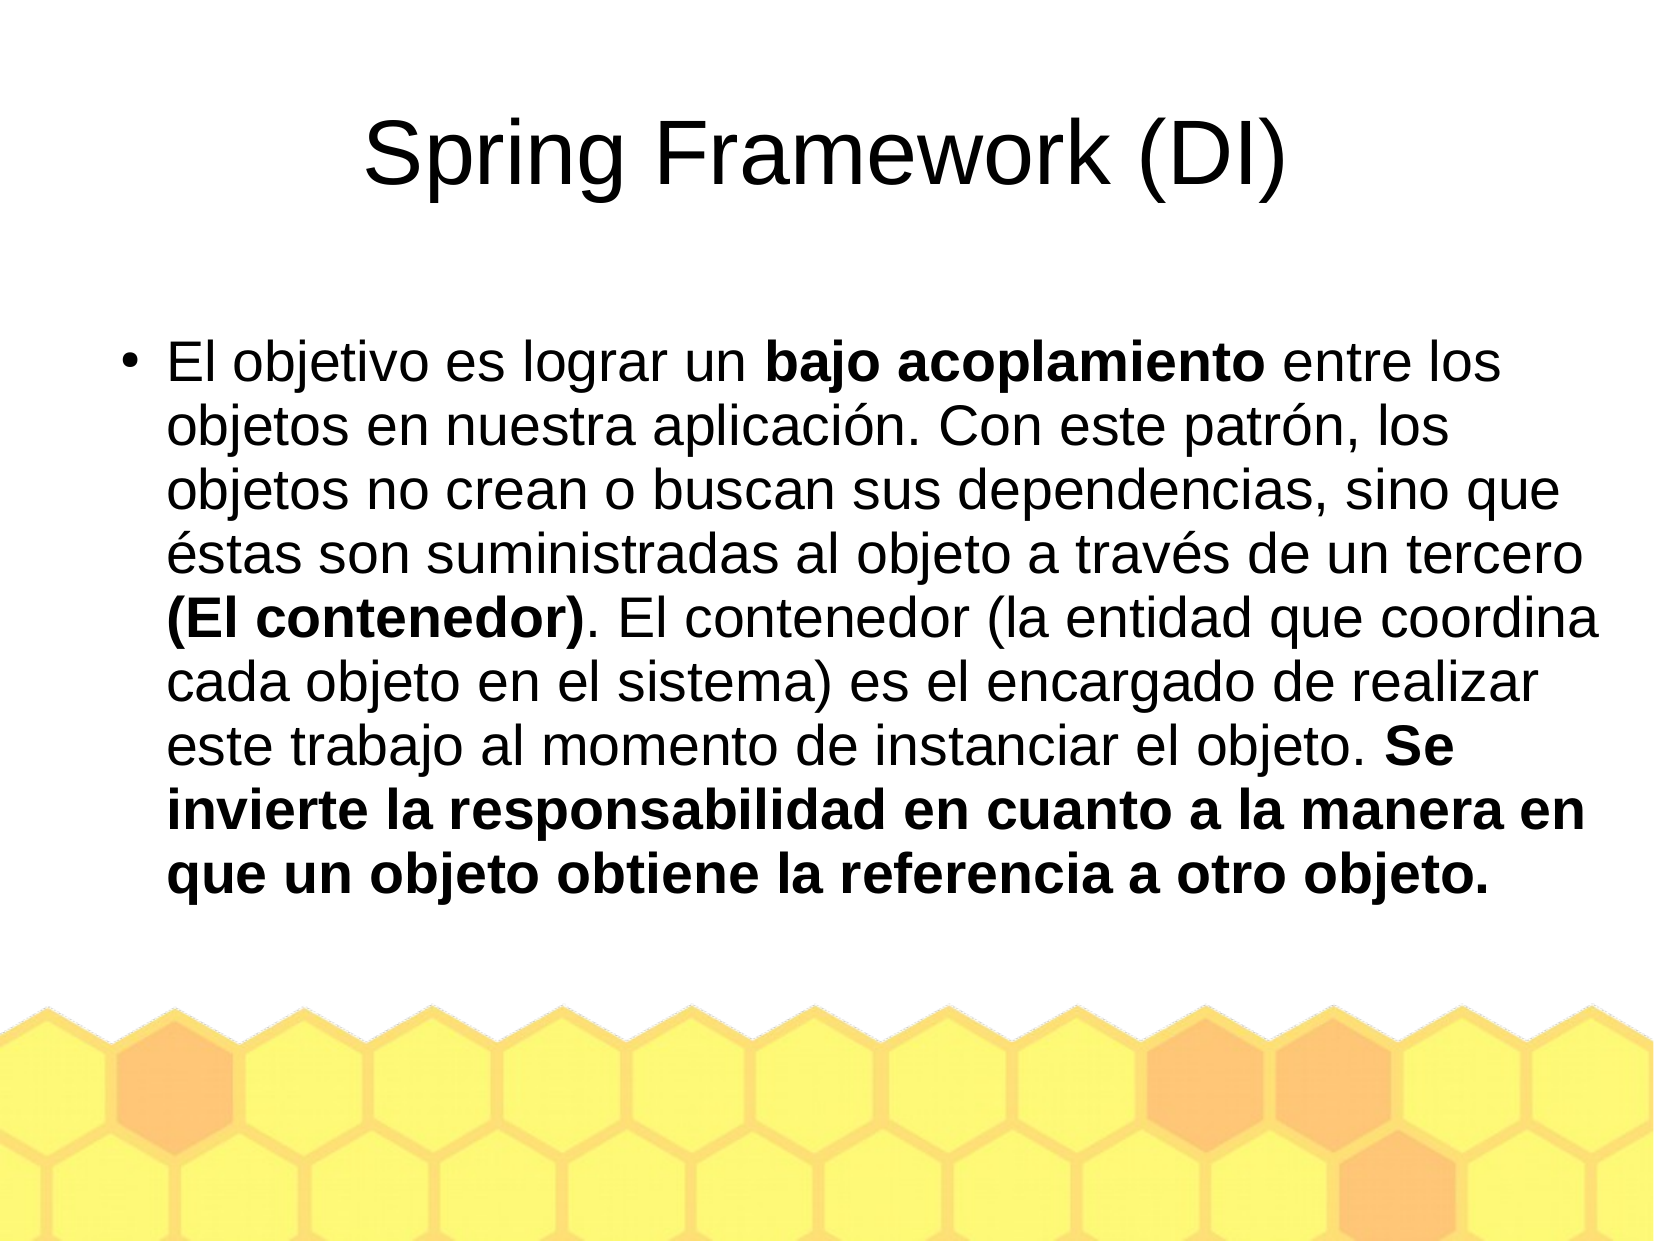

# Spring Framework (DI)
El objetivo es lograr un bajo acoplamiento entre los objetos en nuestra aplicación. Con este patrón, los objetos no crean o buscan sus dependencias, sino que éstas son suministradas al objeto a través de un tercero (El contenedor). El contenedor (la entidad que coordina cada objeto en el sistema) es el encargado de realizar este trabajo al momento de instanciar el objeto. Se invierte la responsabilidad en cuanto a la manera en que un objeto obtiene la referencia a otro objeto.